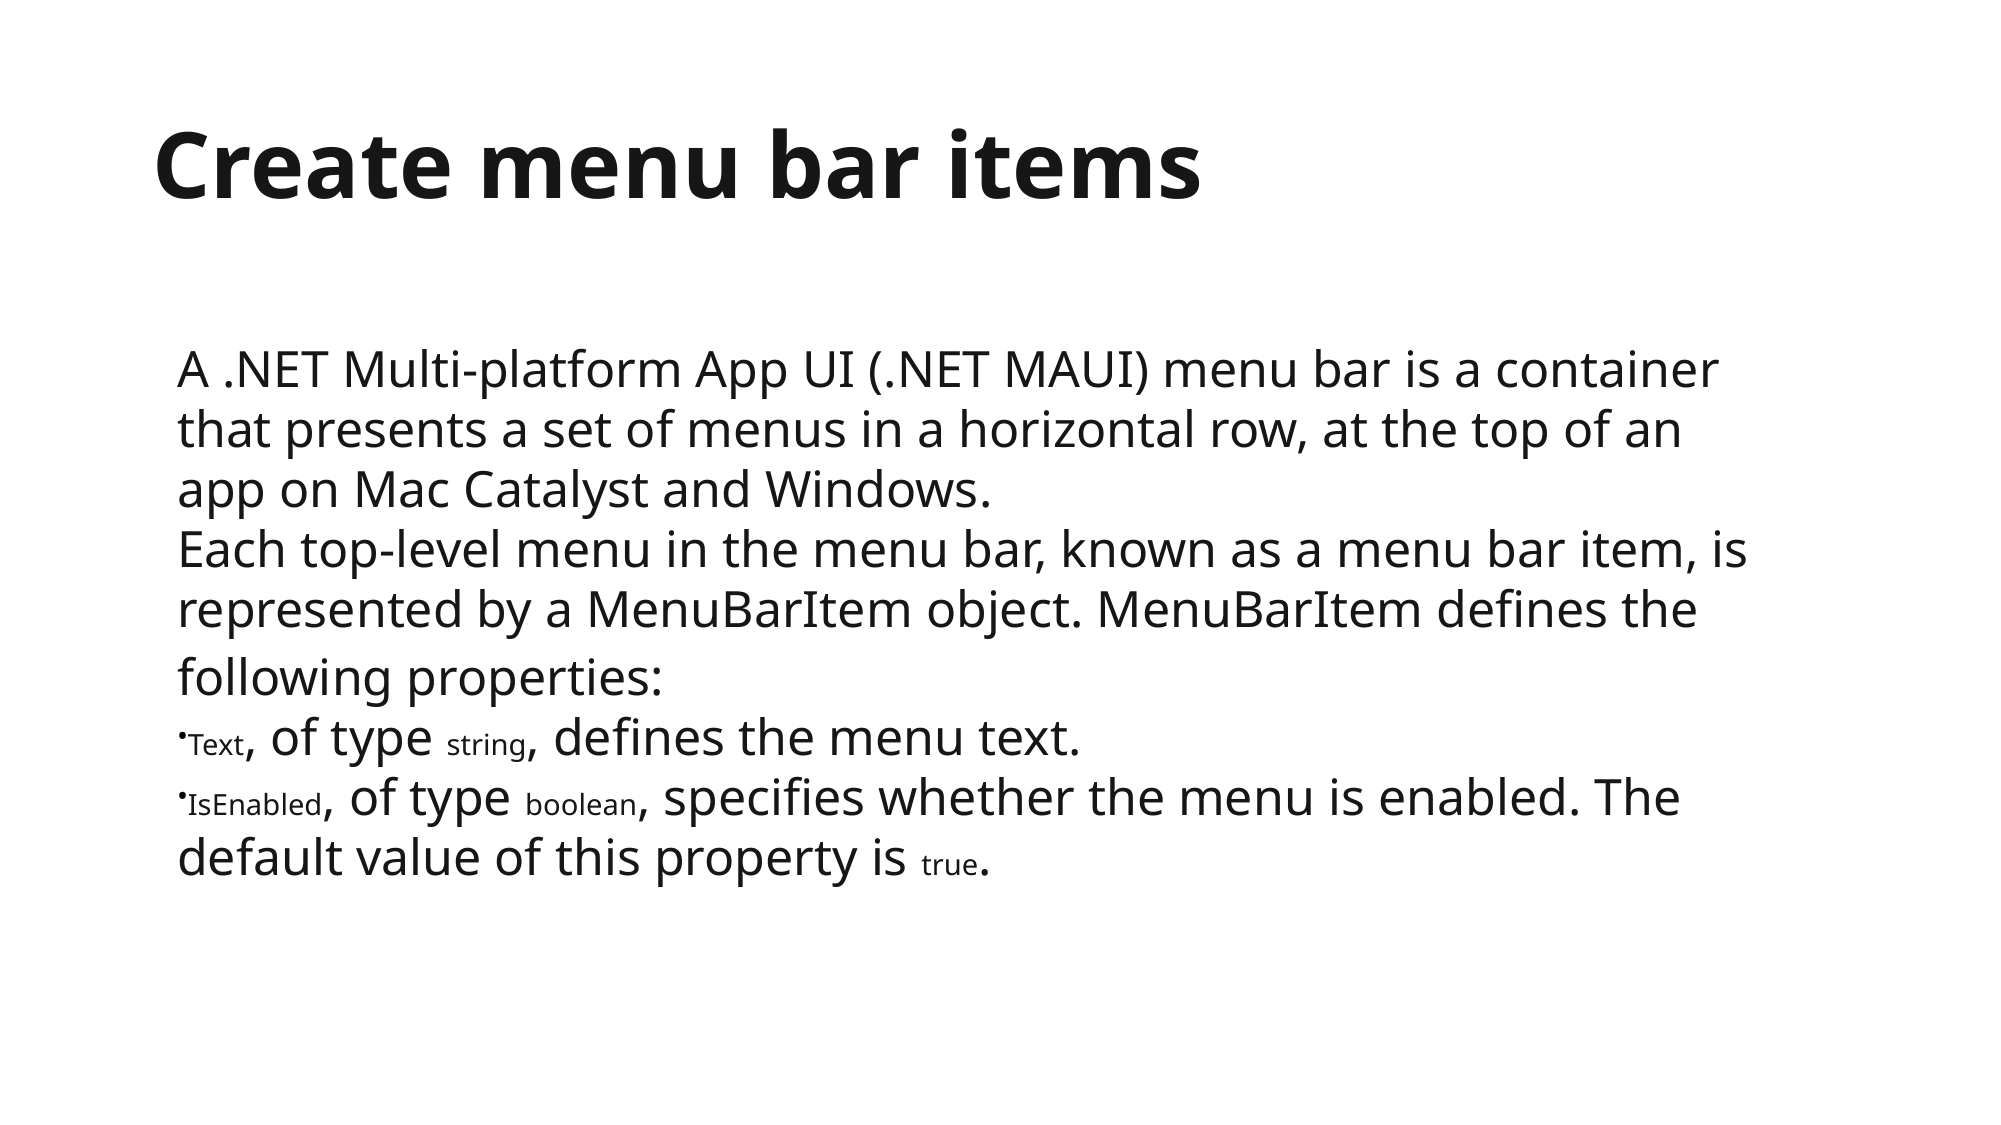

# Create menu bar items
A .NET Multi-platform App UI (.NET MAUI) menu bar is a container that presents a set of menus in a horizontal row, at the top of an app on Mac Catalyst and Windows.
Each top-level menu in the menu bar, known as a menu bar item, is represented by a MenuBarItem object. MenuBarItem defines the following properties:
Text, of type string, defines the menu text.
IsEnabled, of type boolean, specifies whether the menu is enabled. The default value of this property is true.